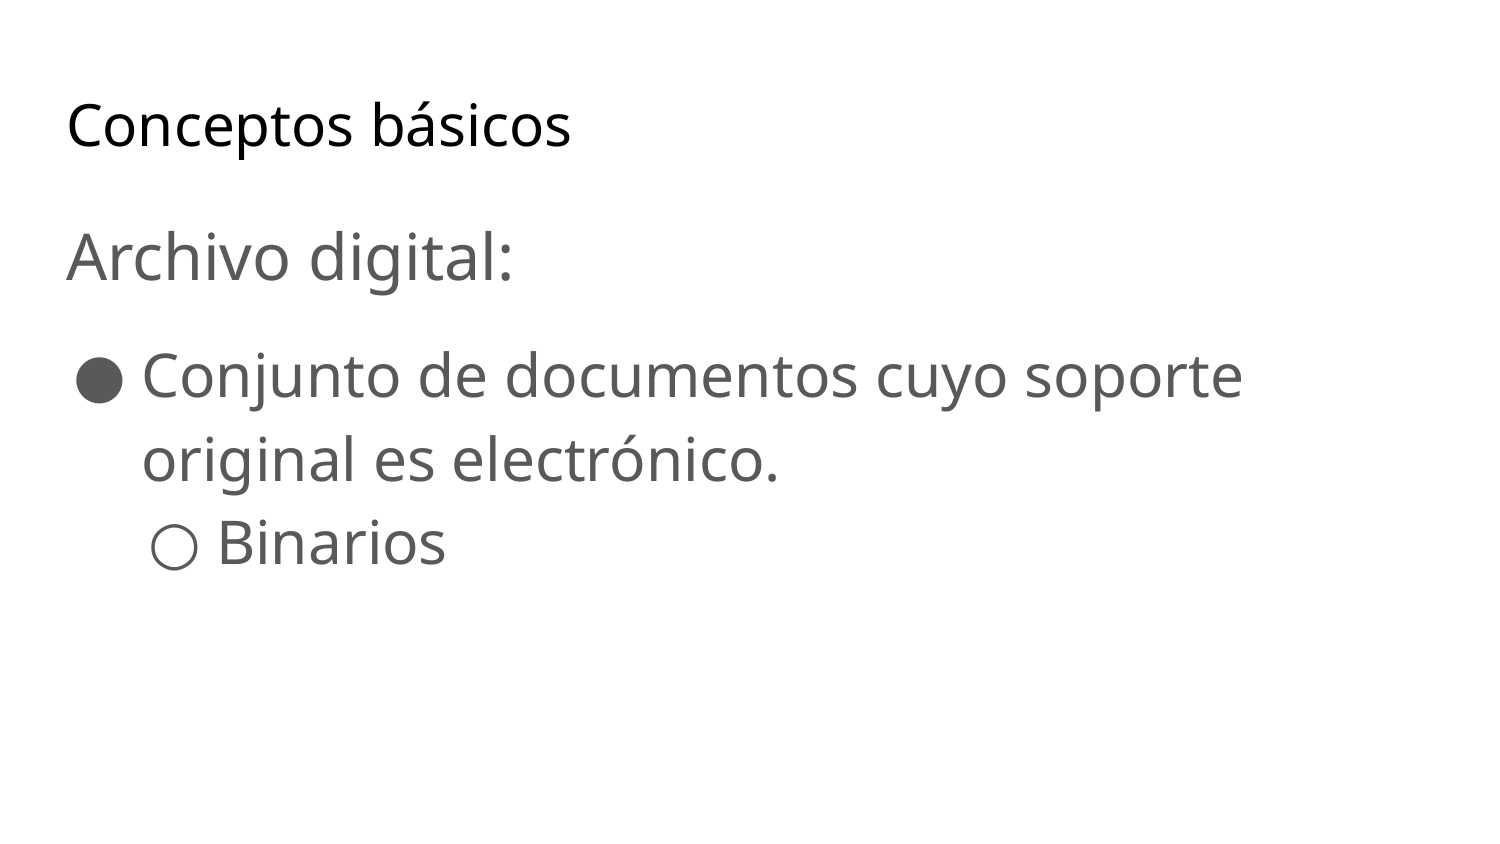

# Conceptos básicos
Archivo digital:
Conjunto de documentos cuyo soporte original es electrónico.
Binarios